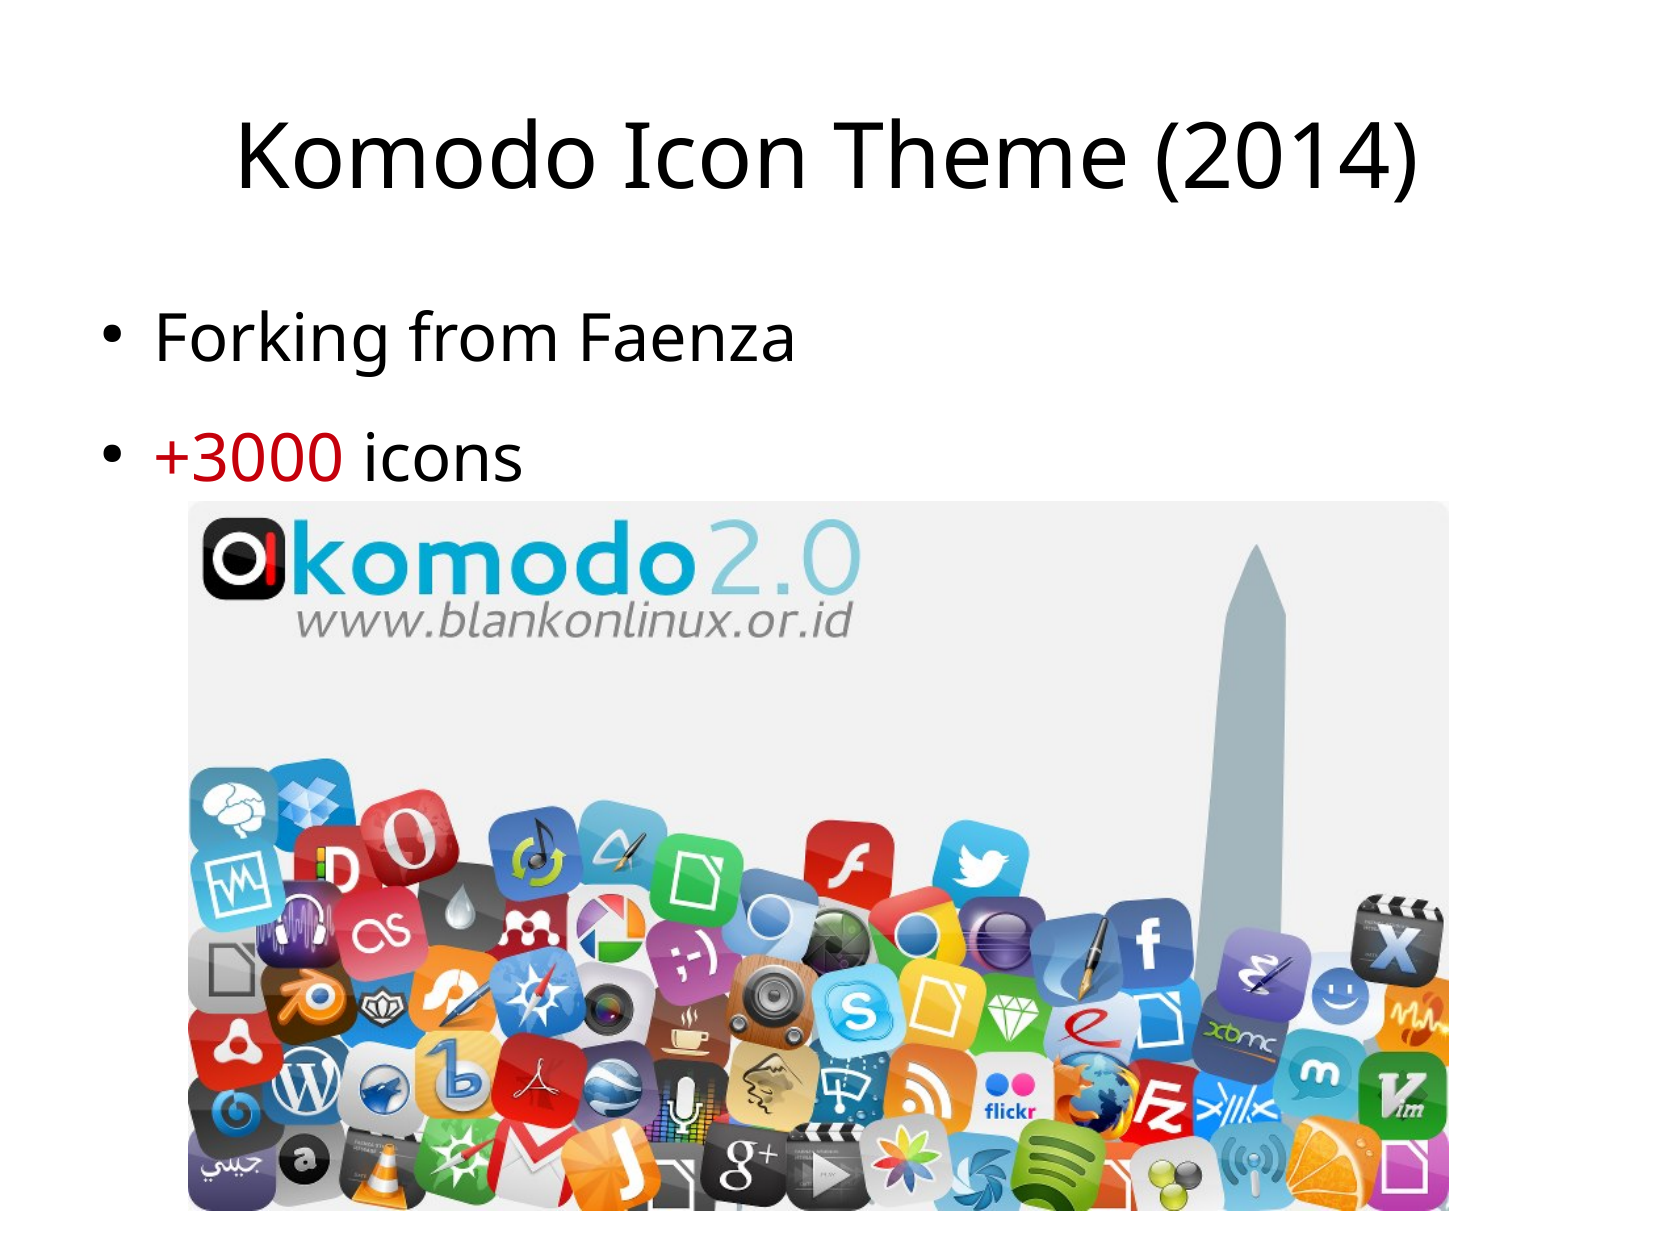

# Komodo Icon Theme (2014)
Forking from Faenza
+3000 icons